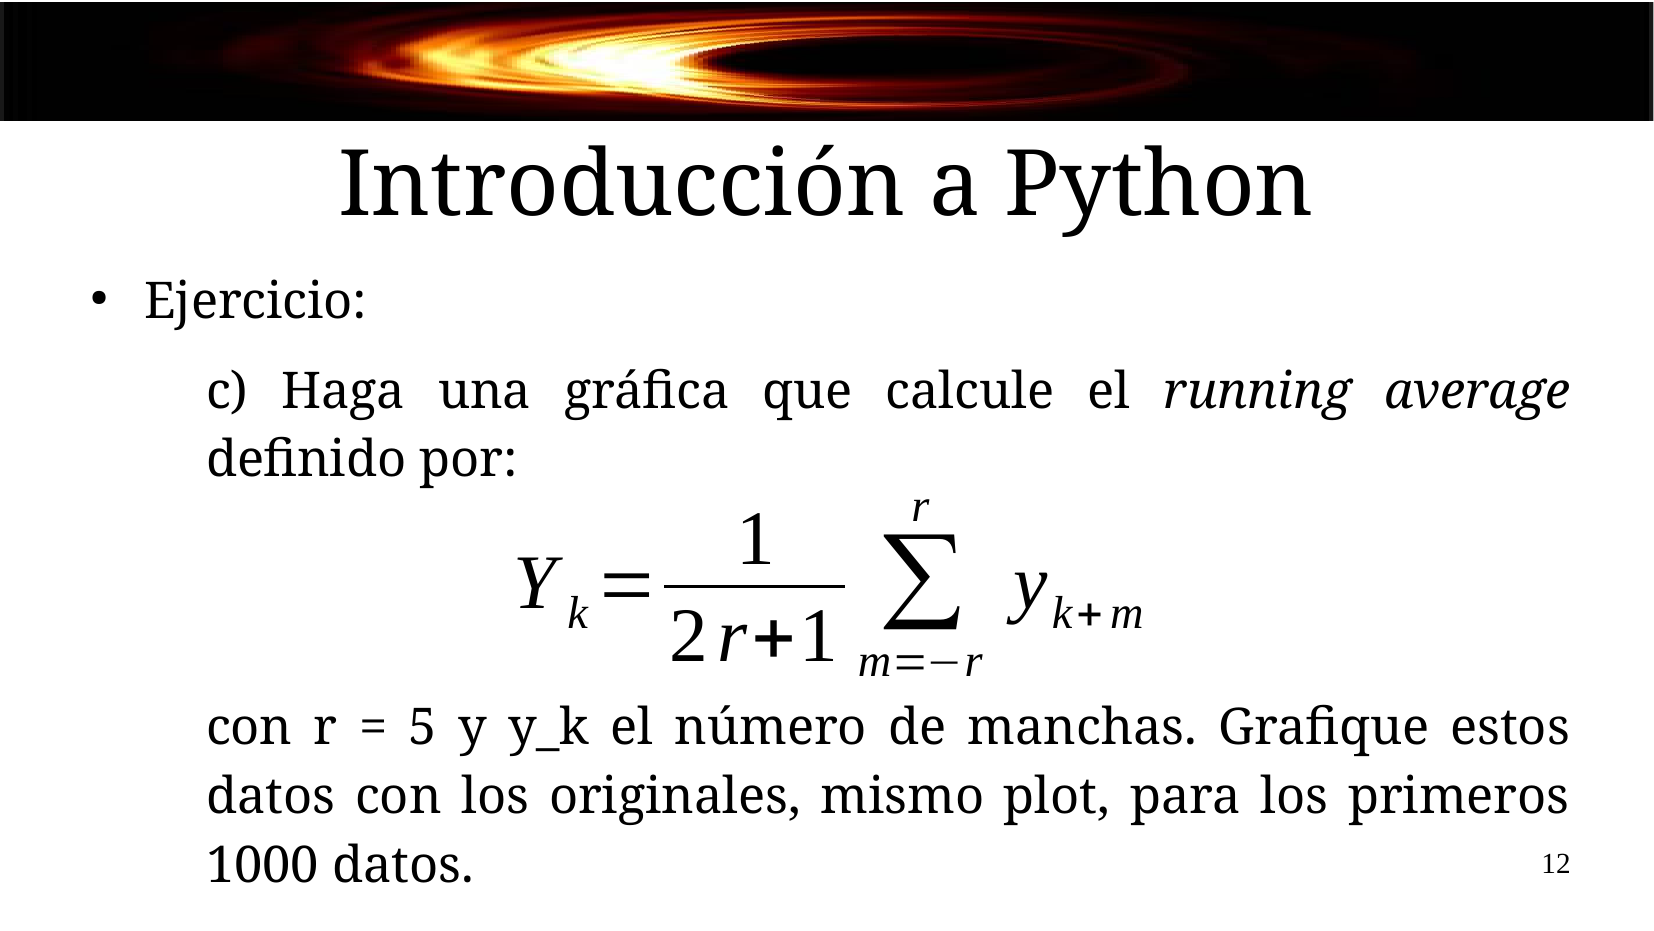

Introducción a Python
# Ejercicio:
c) Haga una gráfica que calcule el running average definido por:
con r = 5 y y_k el número de manchas. Grafique estos datos con los originales, mismo plot, para los primeros 1000 datos.
12